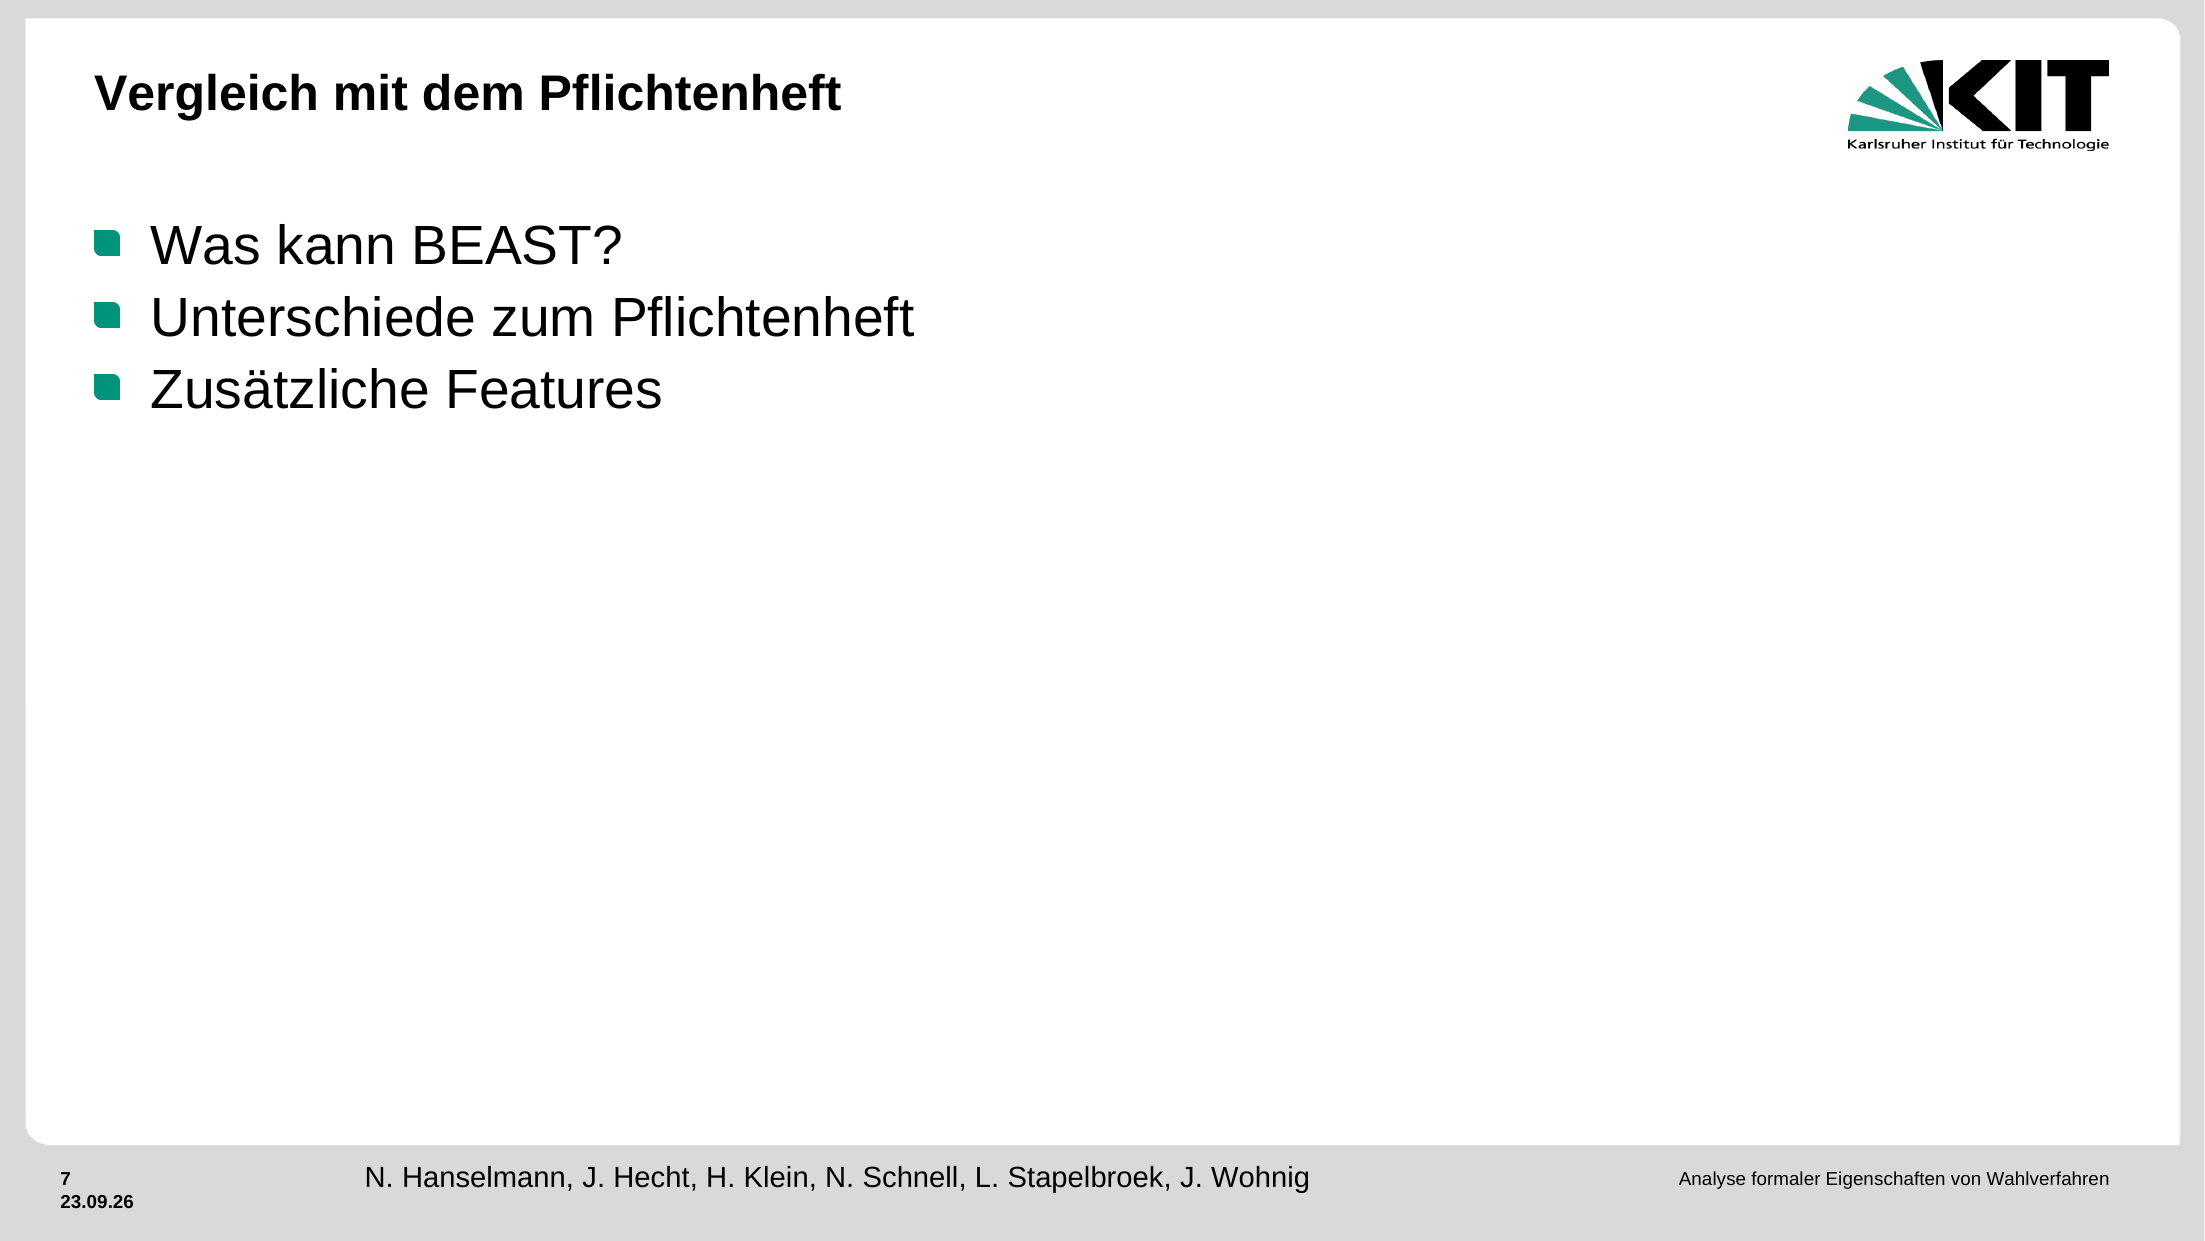

# Vergleich mit dem Pflichtenheft
Was kann BEAST?
Unterschiede zum Pflichtenheft
Zusätzliche Features
Prof. Max Mustermann – Präsentationstitel